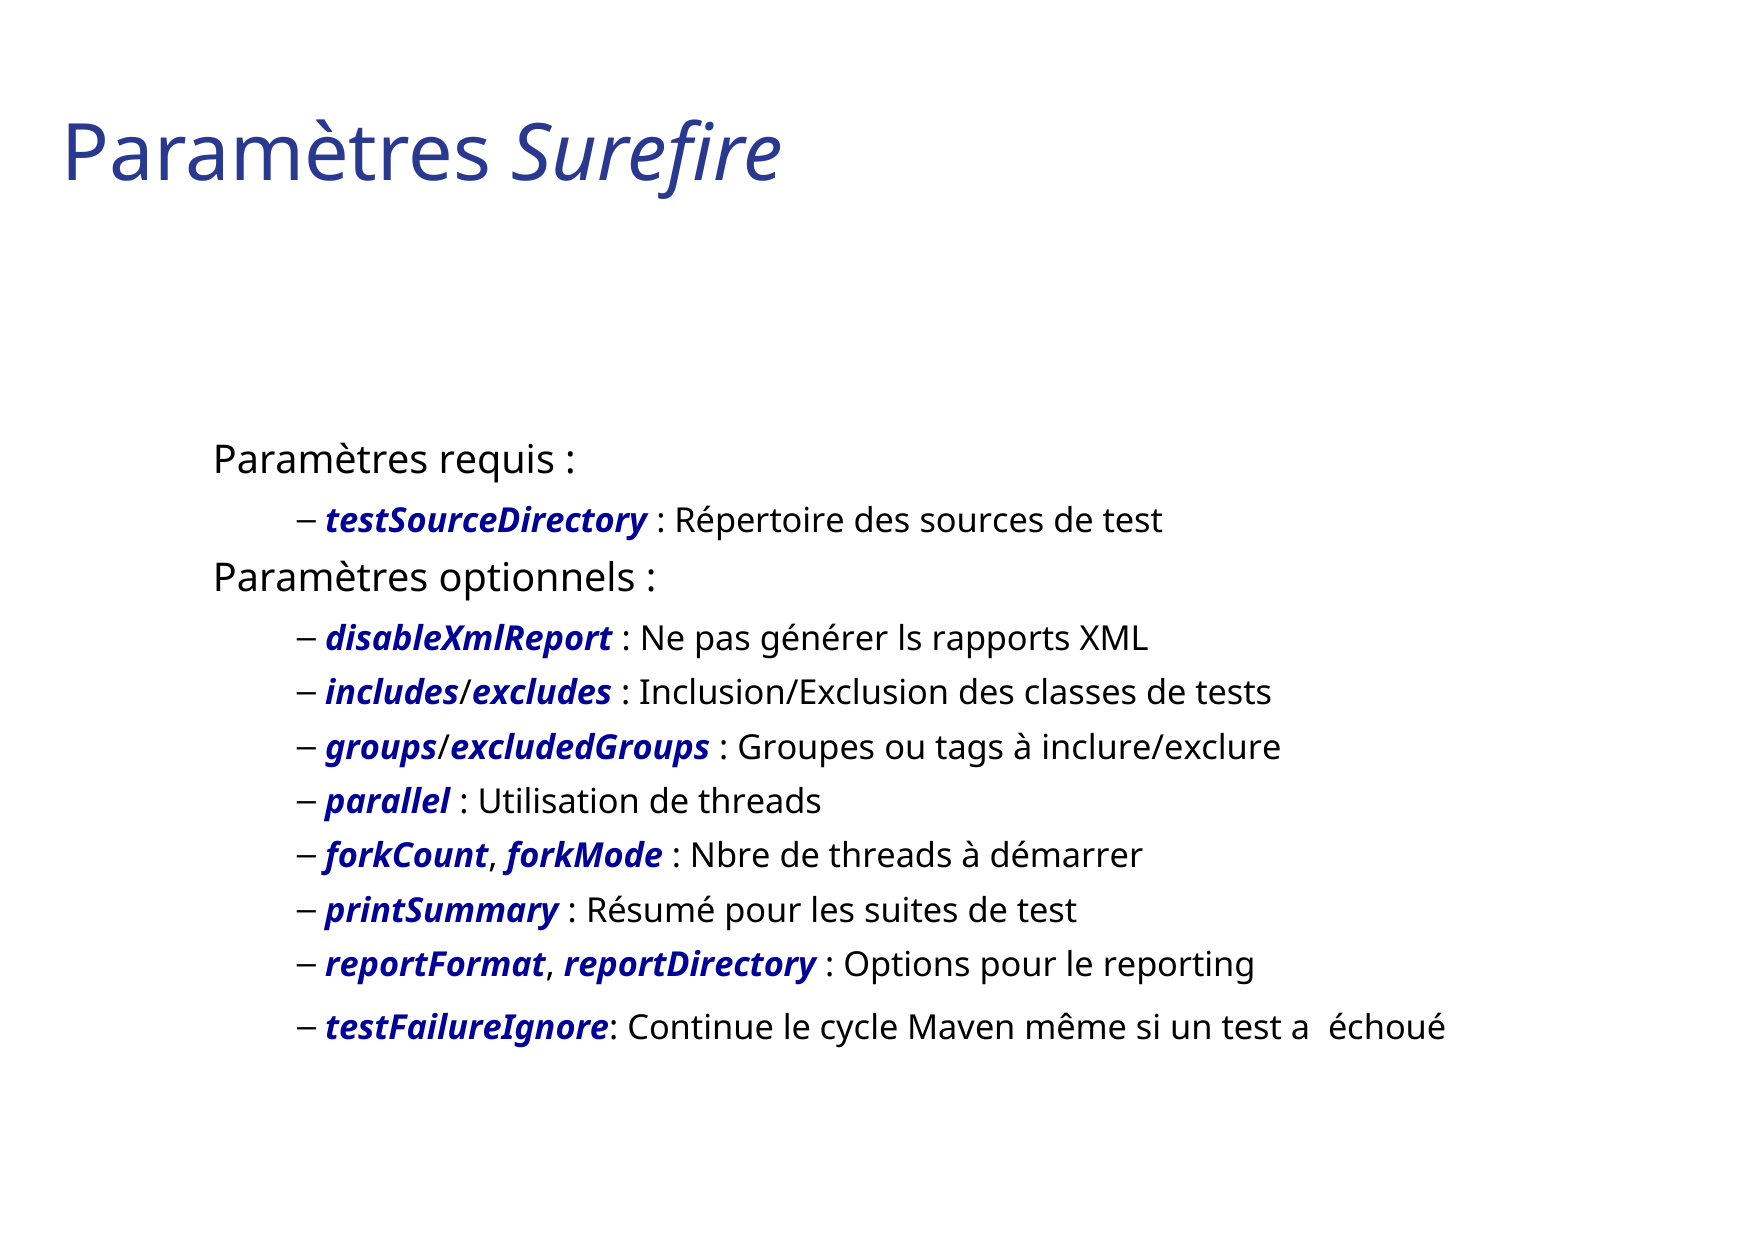

# Paramètres Surefire
Paramètres requis :
testSourceDirectory : Répertoire des sources de test
Paramètres optionnels :
disableXmlReport : Ne pas générer ls rapports XML
includes/excludes : Inclusion/Exclusion des classes de tests
groups/excludedGroups : Groupes ou tags à inclure/exclure
parallel : Utilisation de threads
forkCount, forkMode : Nbre de threads à démarrer
printSummary : Résumé pour les suites de test
reportFormat, reportDirectory : Options pour le reporting
testFailureIgnore: Continue le cycle Maven même si un test a échoué